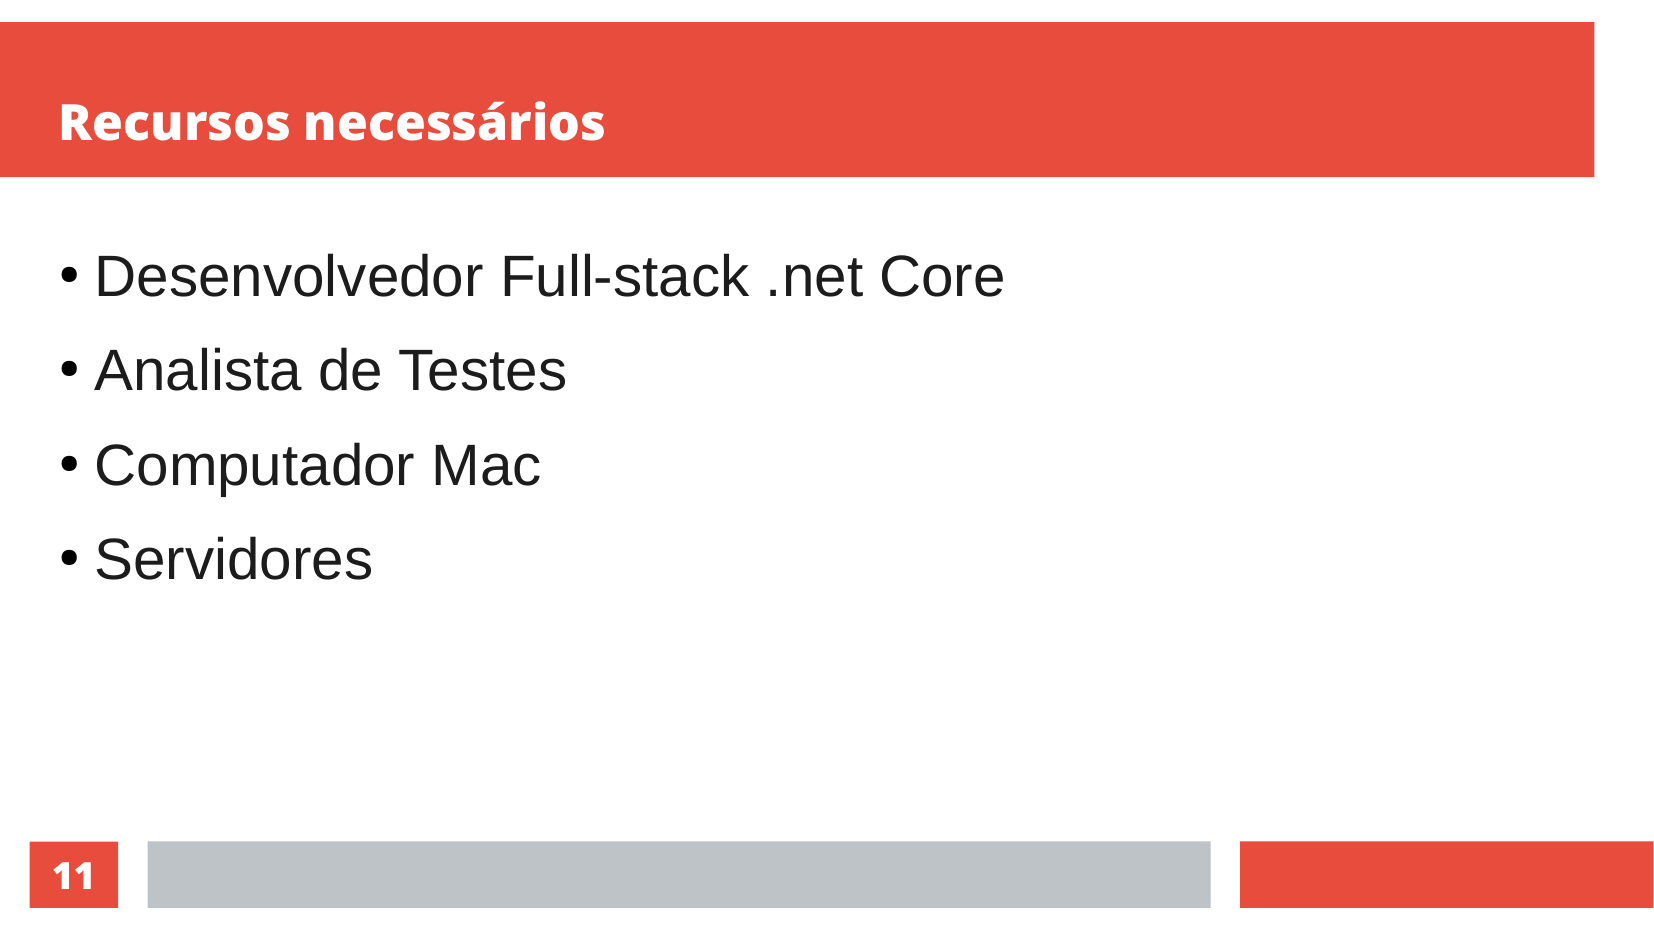

# Recursos necessários
Desenvolvedor Full-stack .net Core
Analista de Testes
Computador Mac
Servidores
11